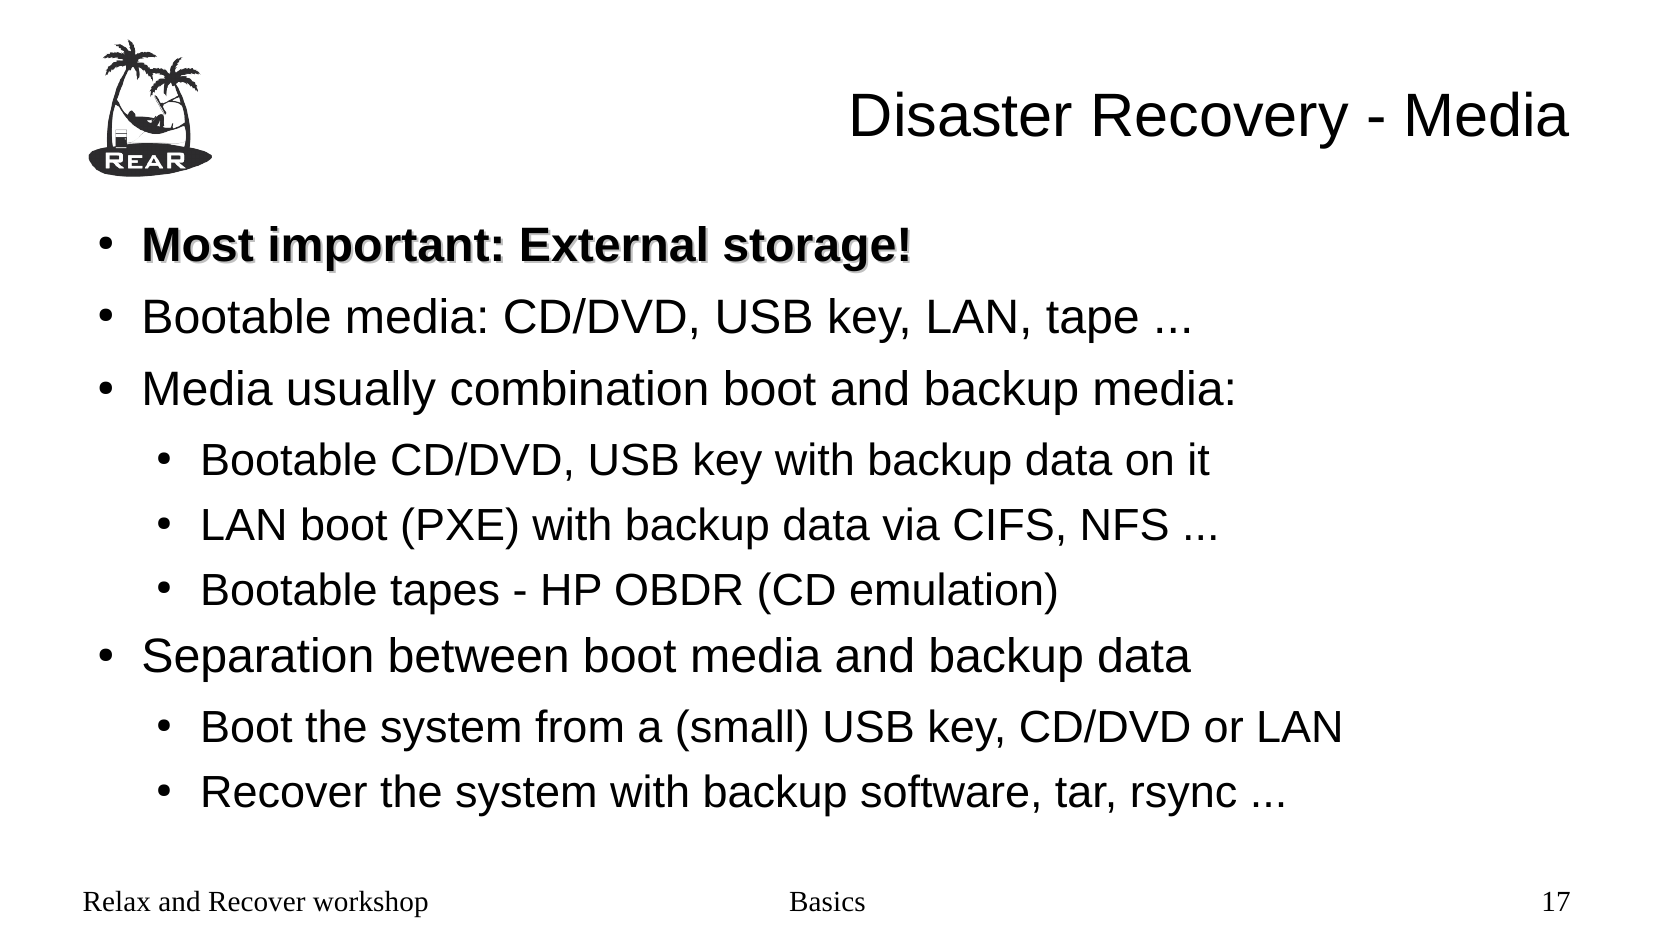

# Disaster Recovery - Media
Most important: External storage!
Bootable media: CD/DVD, USB key, LAN, tape ...
Media usually combination boot and backup media:
Bootable CD/DVD, USB key with backup data on it
LAN boot (PXE) with backup data via CIFS, NFS ...
Bootable tapes - HP OBDR (CD emulation)
Separation between boot media and backup data
Boot the system from a (small) USB key, CD/DVD or LAN
Recover the system with backup software, tar, rsync ...
Relax and Recover workshop
Basics
17